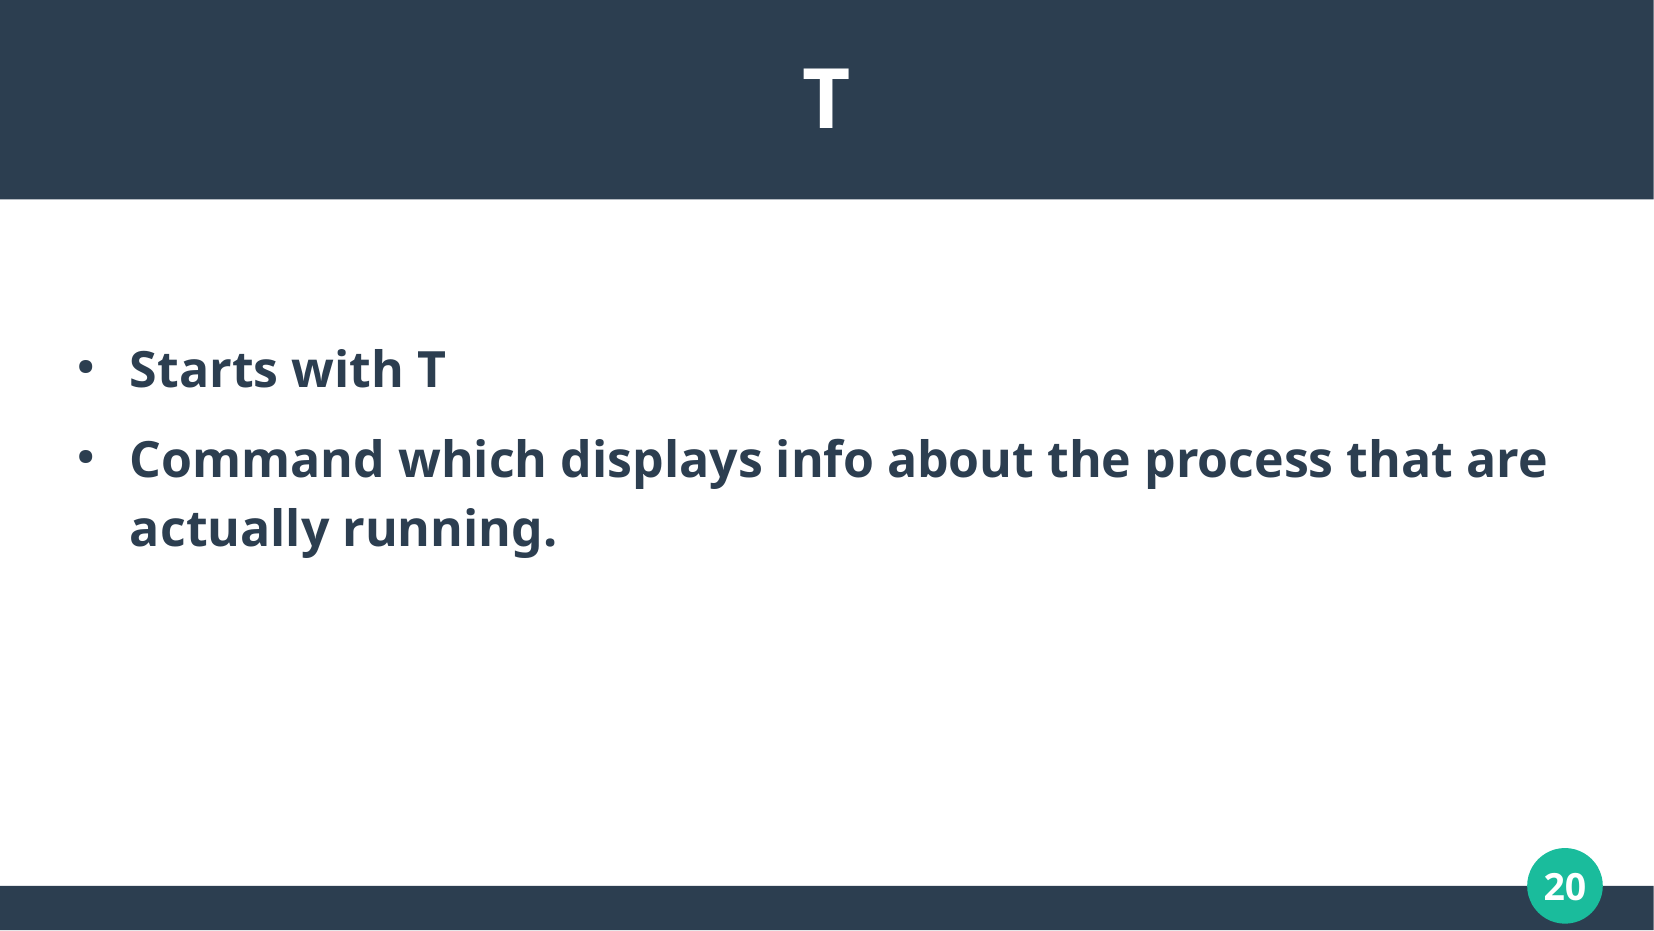

# T
Starts with T
Command which displays info about the process that are actually running.